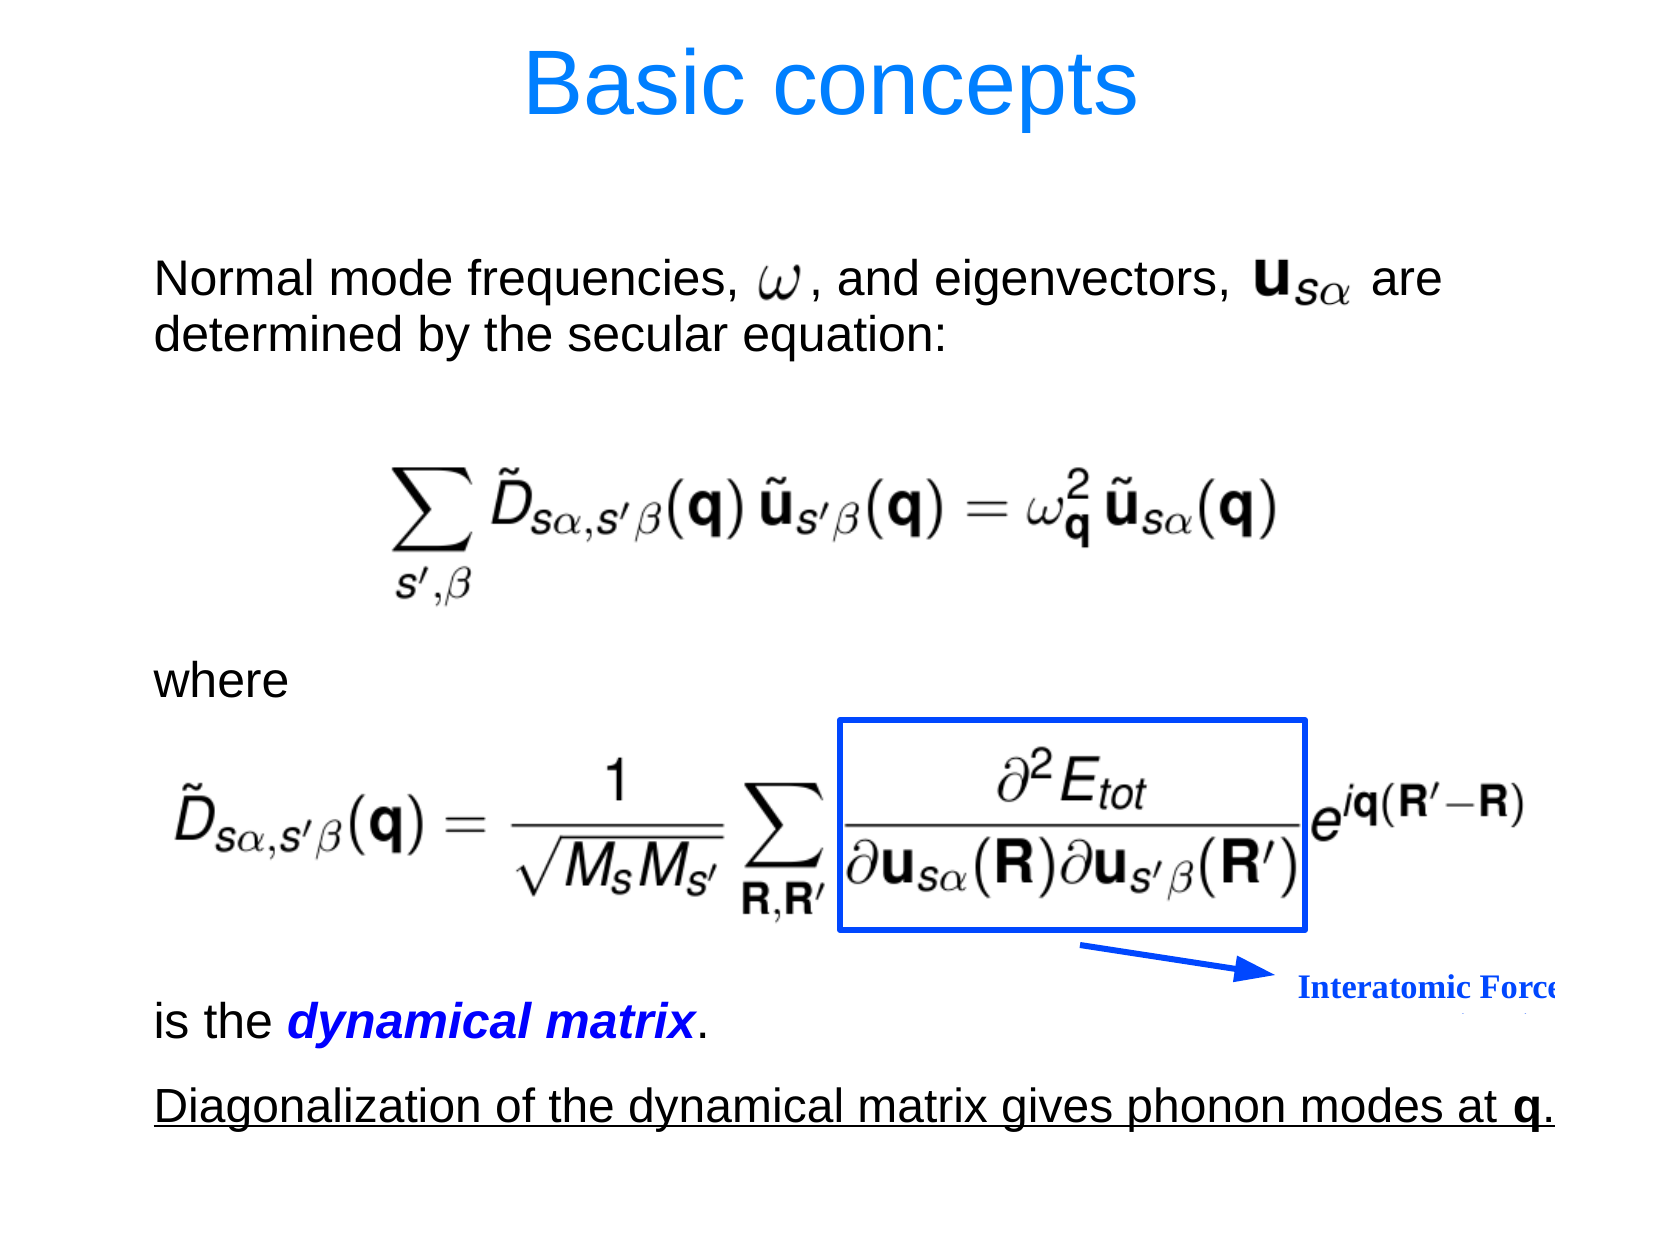

Basic concepts
# Normal mode frequencies, , and eigenvectors, are determined by the secular equation:
where
is the dynamical matrix.
Diagonalization of the dynamical matrix gives phonon modes at q.